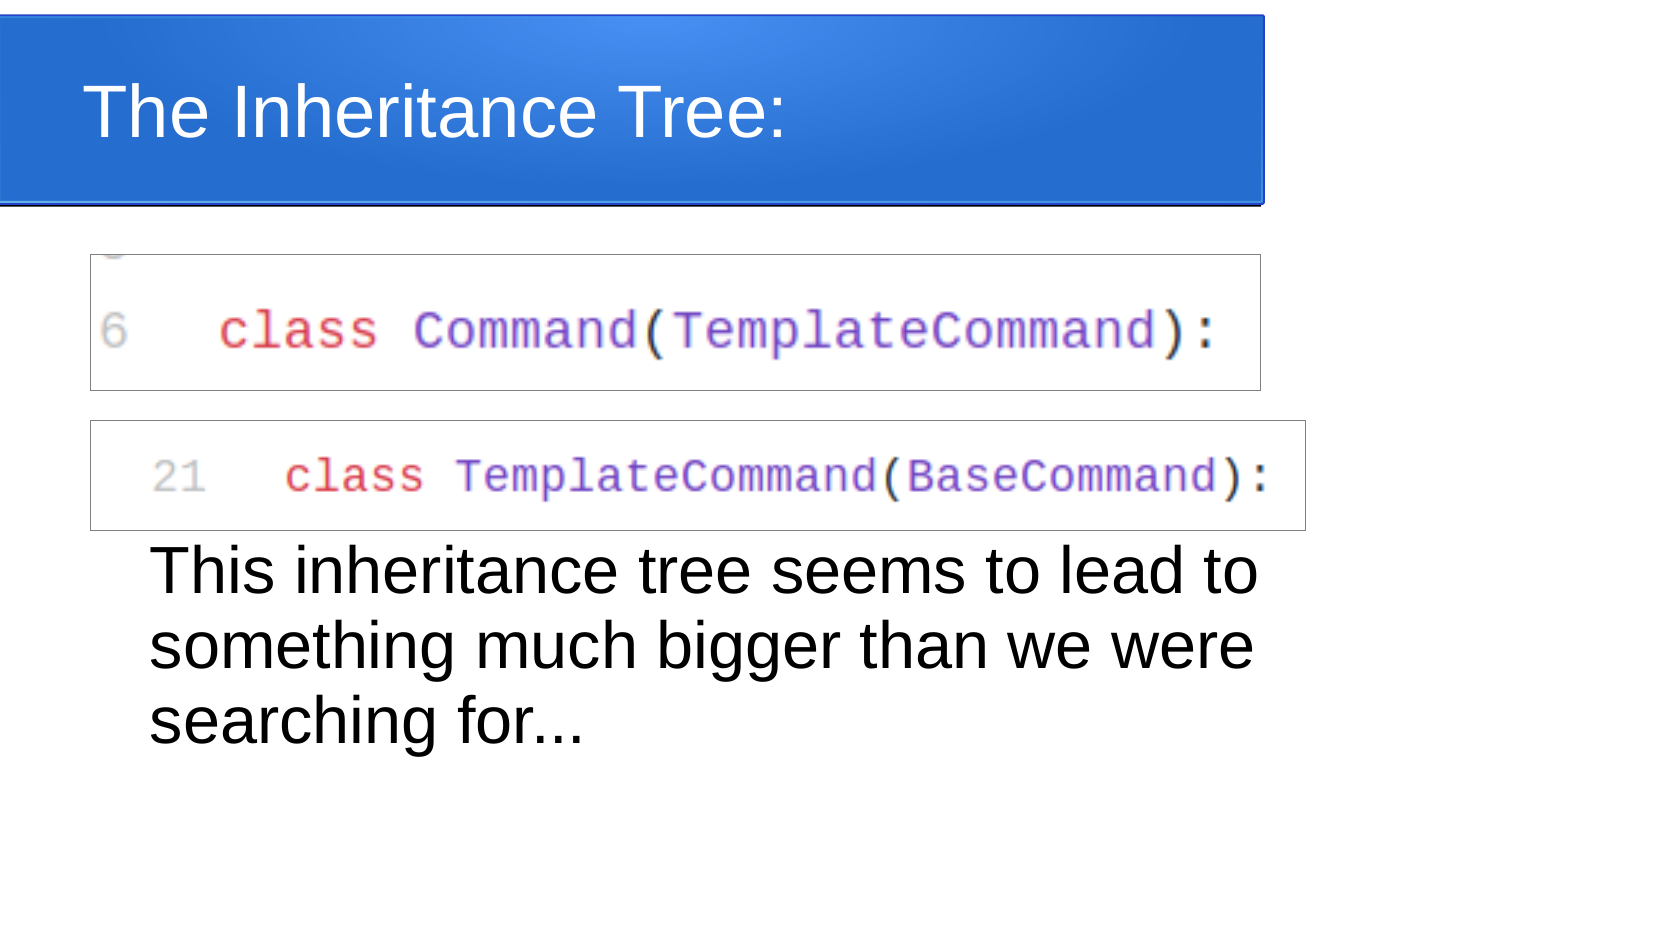

# The Inheritance Tree:
This inheritance tree seems to lead to something much bigger than we were searching for...